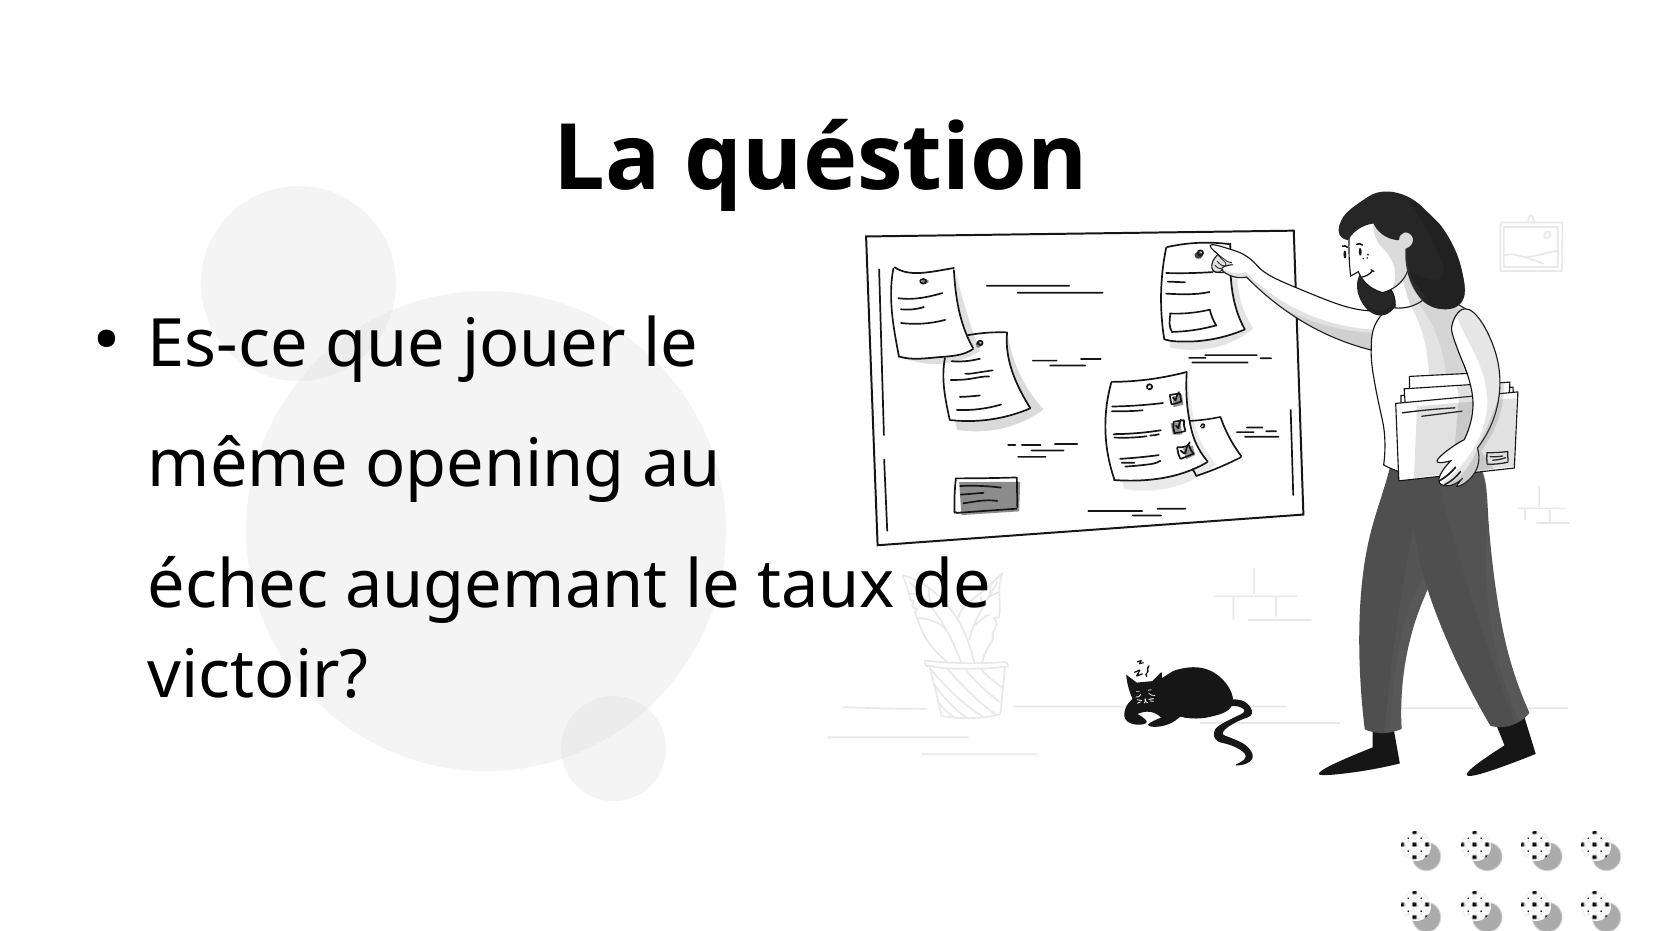

# La quéstion
Es-ce que jouer le
même opening au
échec augemant le taux de victoir?